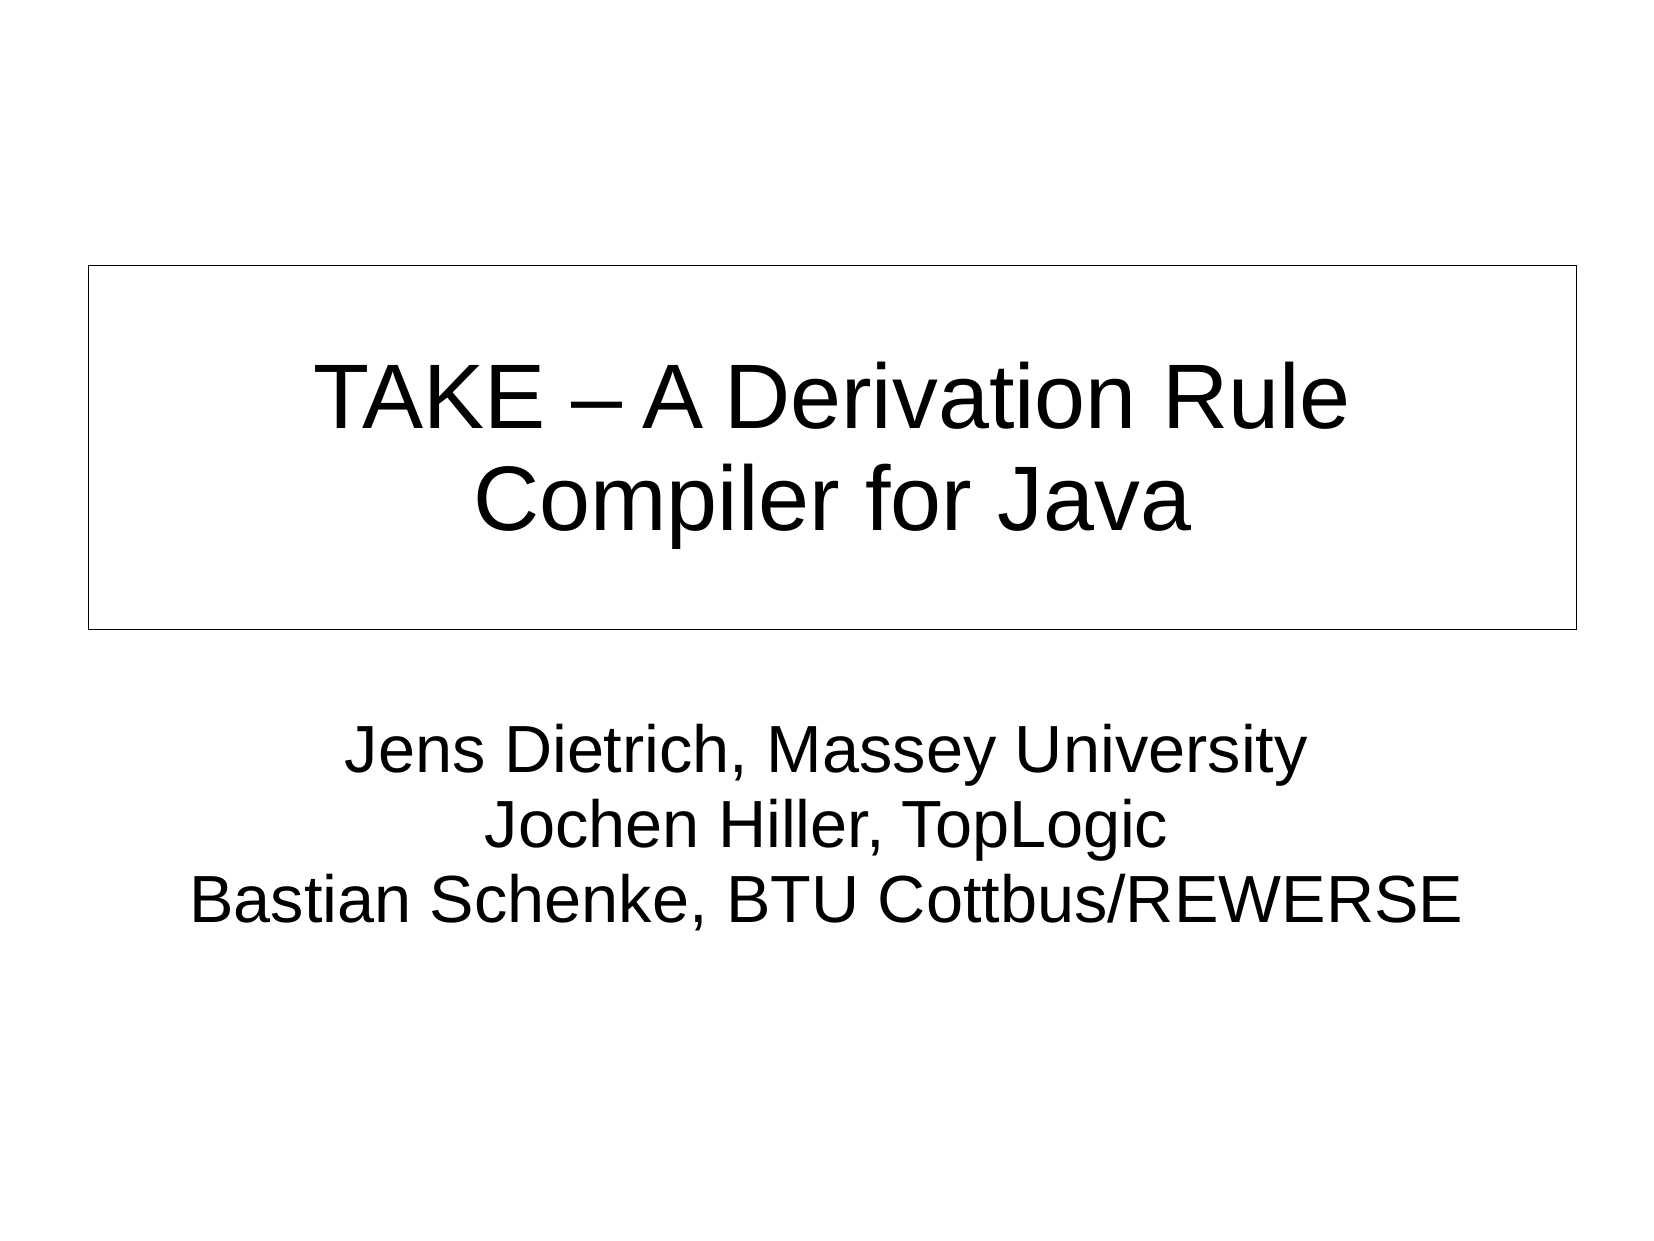

# TAKE – A Derivation Rule Compiler for Java
Jens Dietrich, Massey University
Jochen Hiller, TopLogic
Bastian Schenke, BTU Cottbus/REWERSE